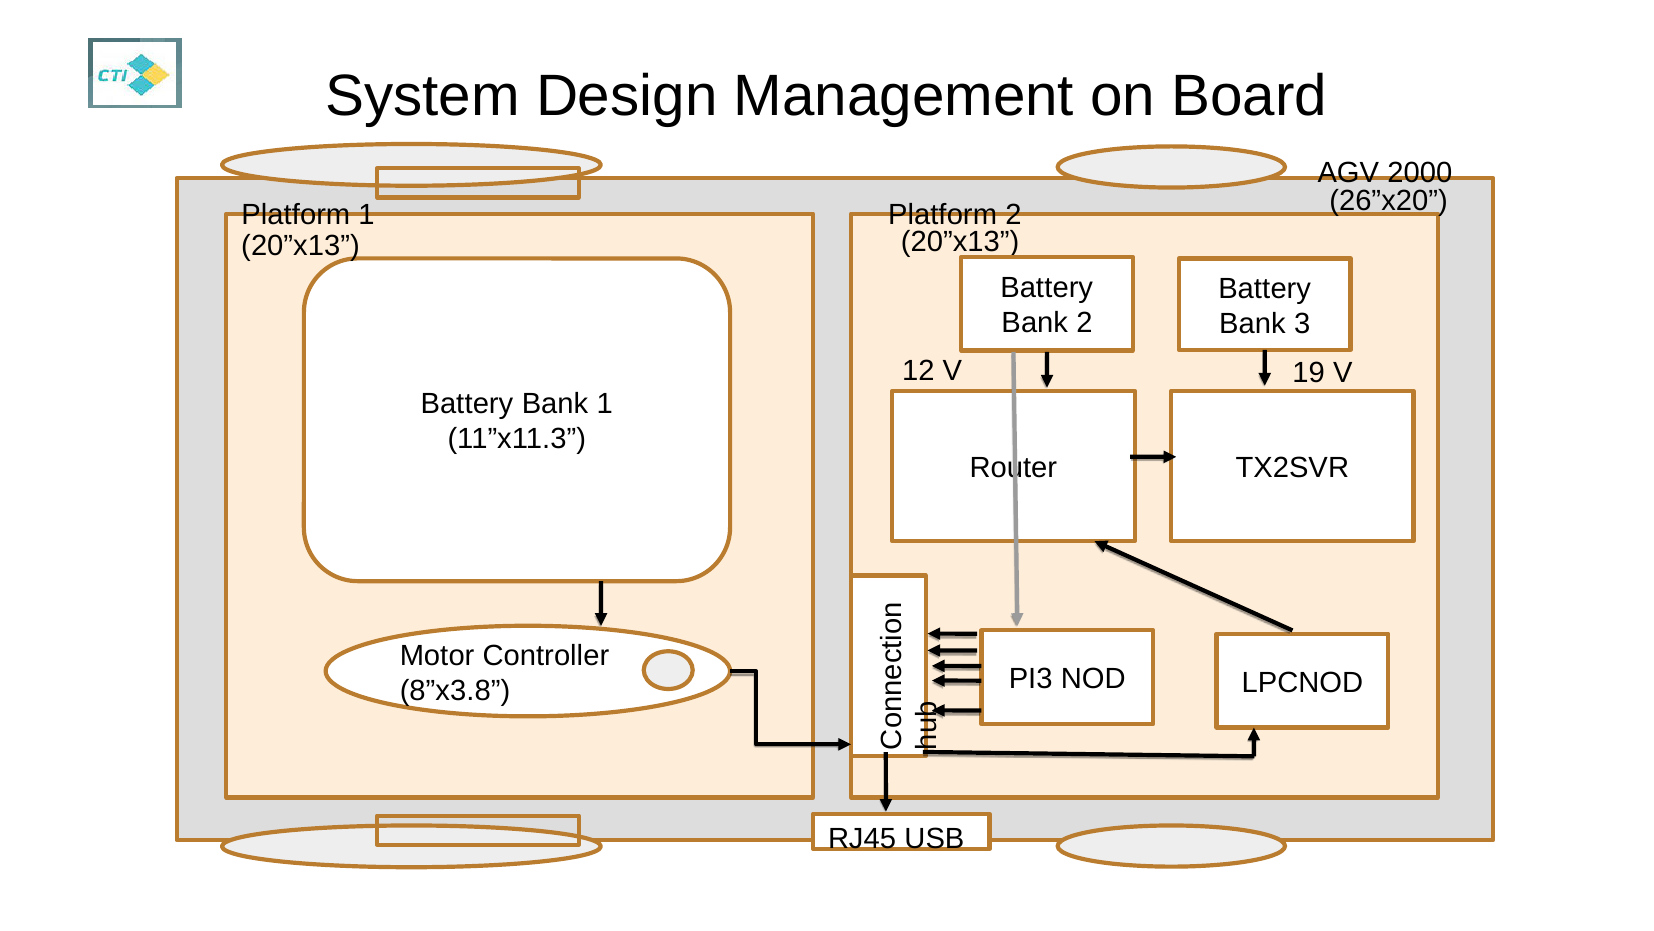

# System Design Management on Board
AGV 2000
(26”x20”)
Platform 1
Platform 2
(20”x13”)
(20”x13”)
Battery Bank 2
Battery Bank 1
(11”x11.3”)
Battery Bank 3
12 V
19 V
Router
TX2SVR
Motor Controller
(8”x3.8”)
Connection hub
PI3 NOD
LPCNOD
RJ45 USB